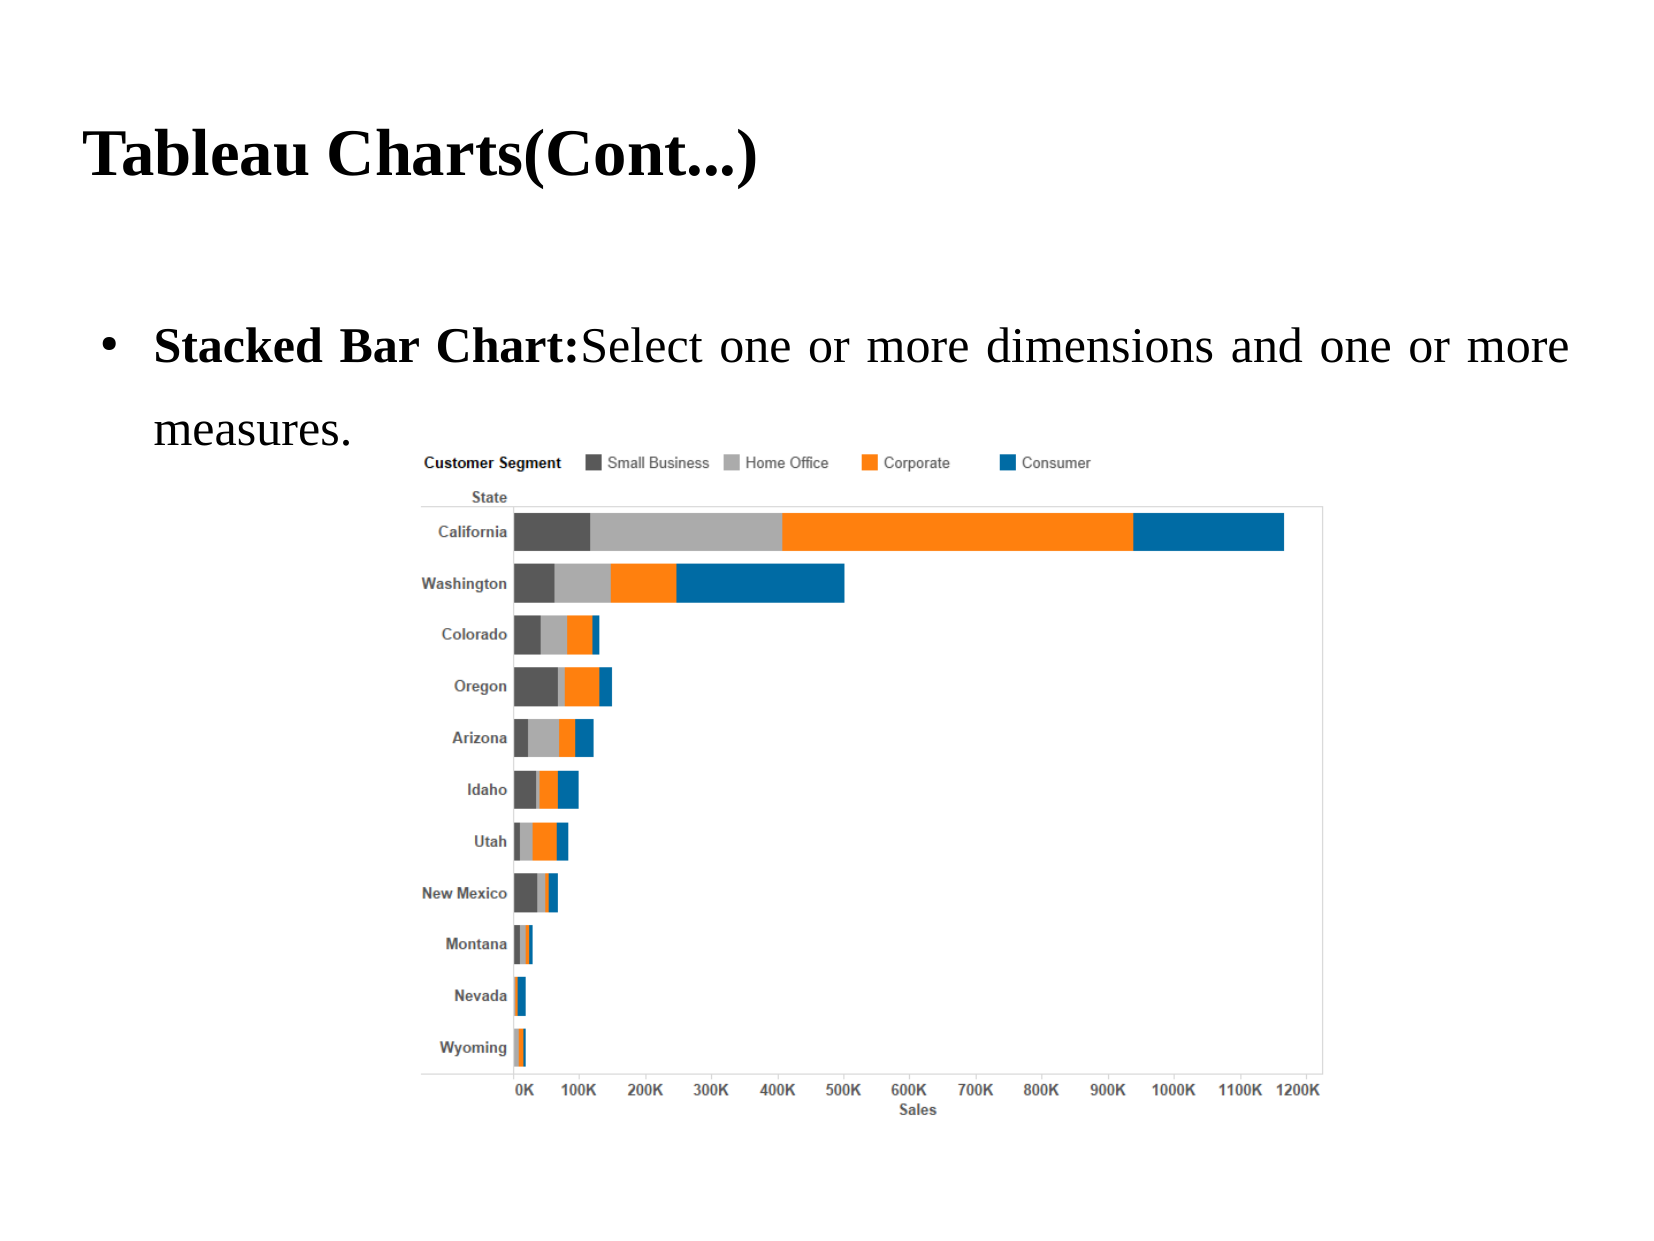

# Tableau Charts(Cont...)
Stacked Bar Chart:Select one or more dimensions and one or more measures.